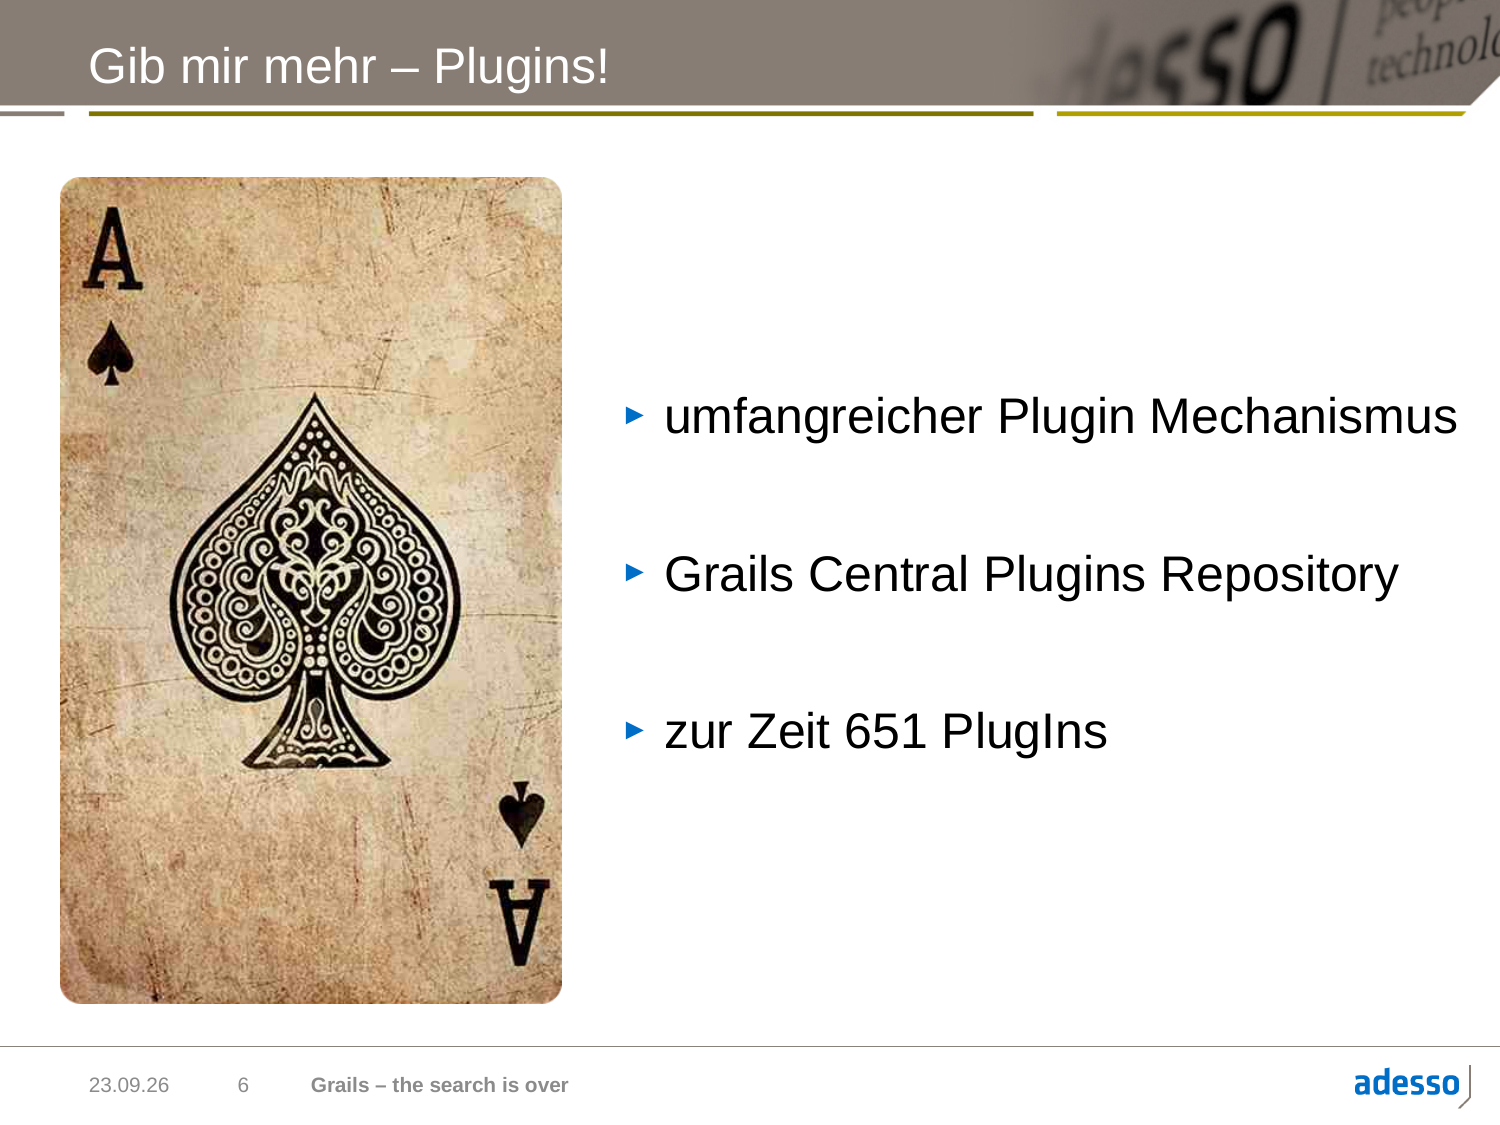

# Gib mir mehr – Plugins!
umfangreicher Plugin Mechanismus
Grails Central Plugins Repository
zur Zeit 651 PlugIns
Grails – the search is over